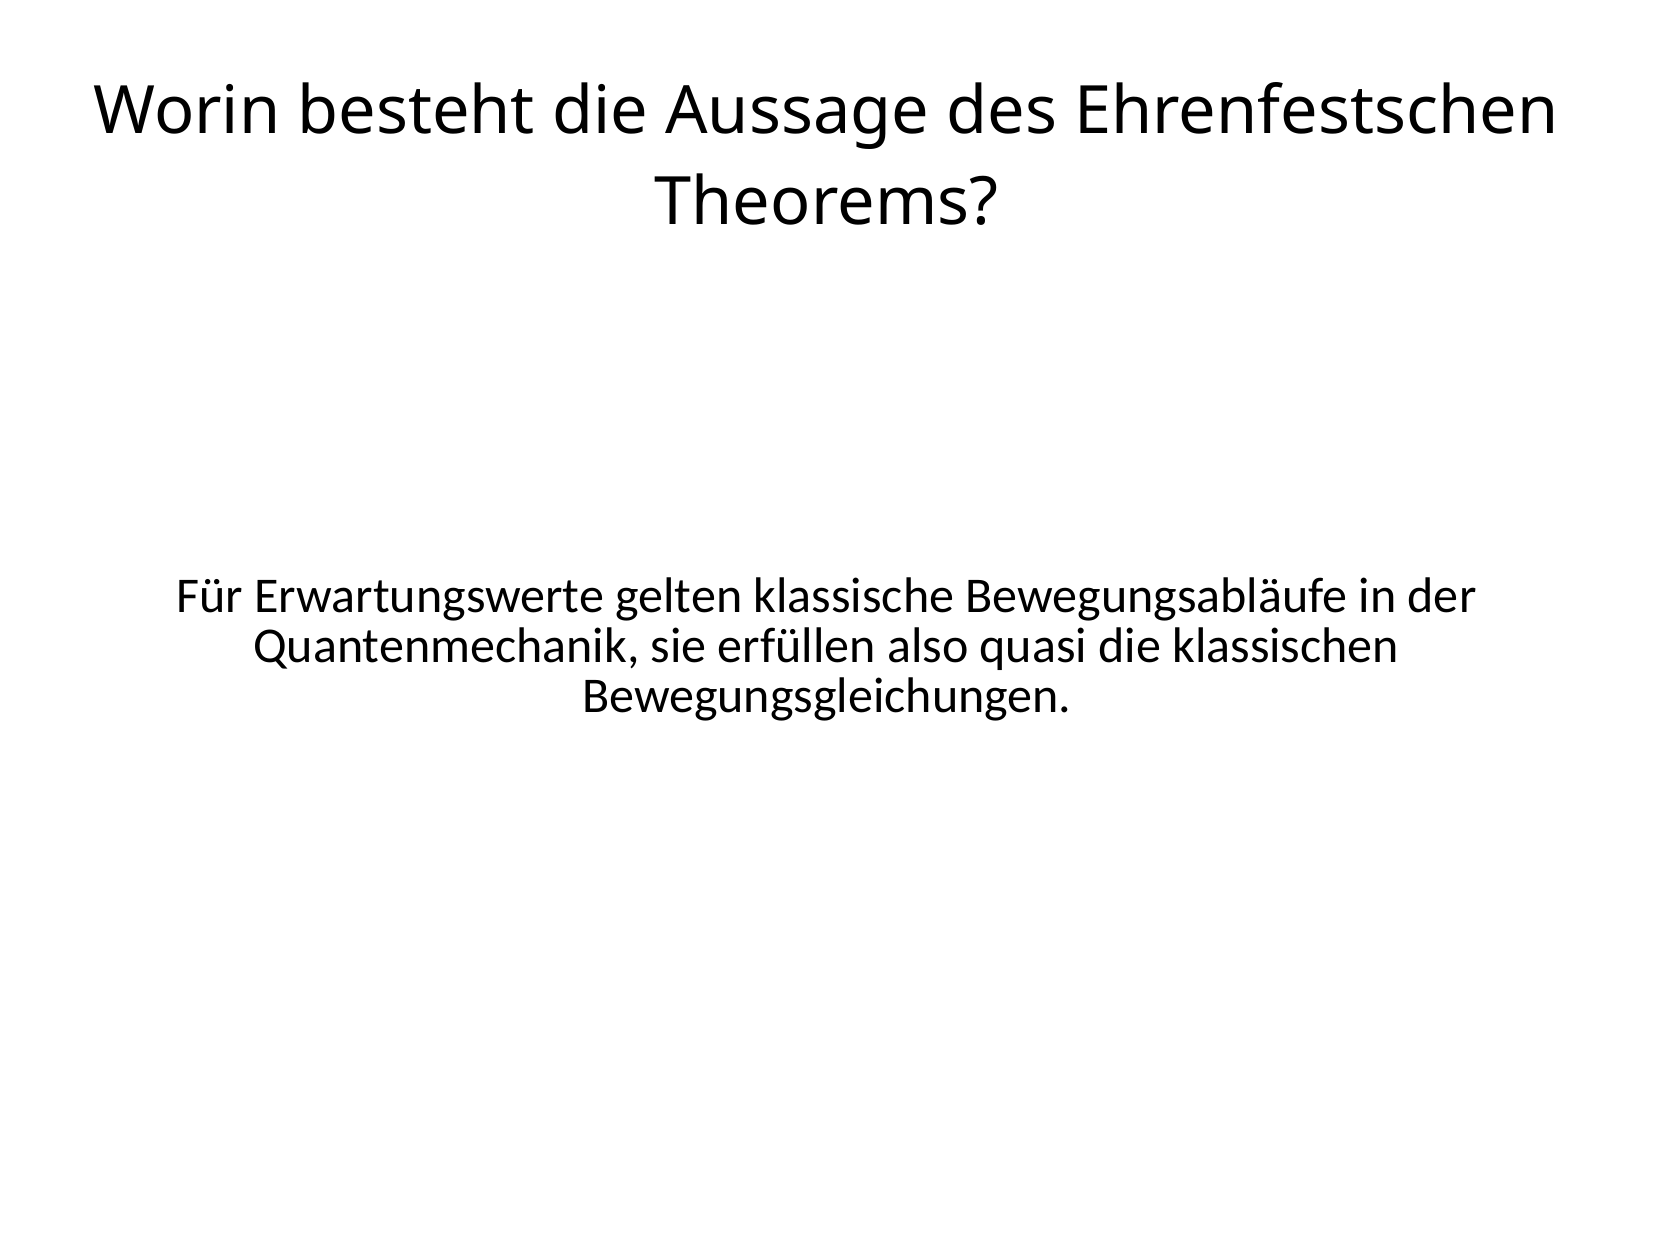

# Worin besteht die Aussage des Ehrenfestschen Theorems?
Für Erwartungswerte gelten klassische Bewegungsabläufe in der Quantenmechanik, sie erfüllen also quasi die klassischen Bewegungsgleichungen.